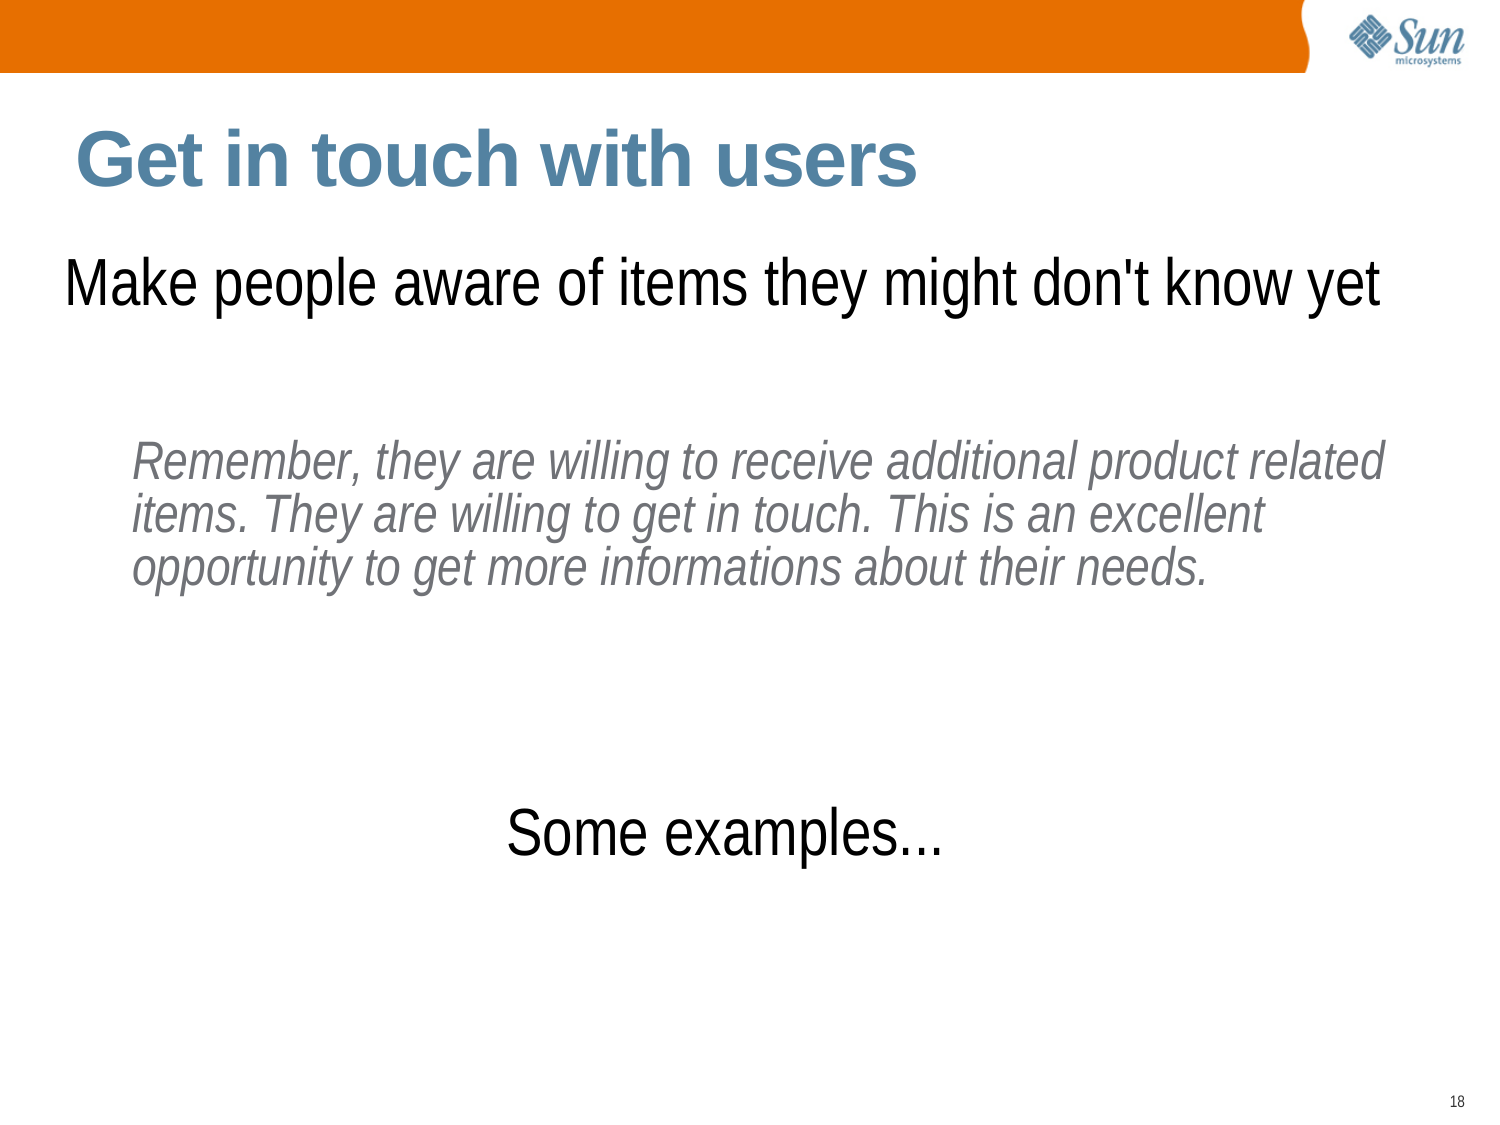

# Get in touch with users
Make people aware of items they might don't know yet
Remember, they are willing to receive additional product related items. They are willing to get in touch. This is an excellent opportunity to get more informations about their needs.
Some examples...